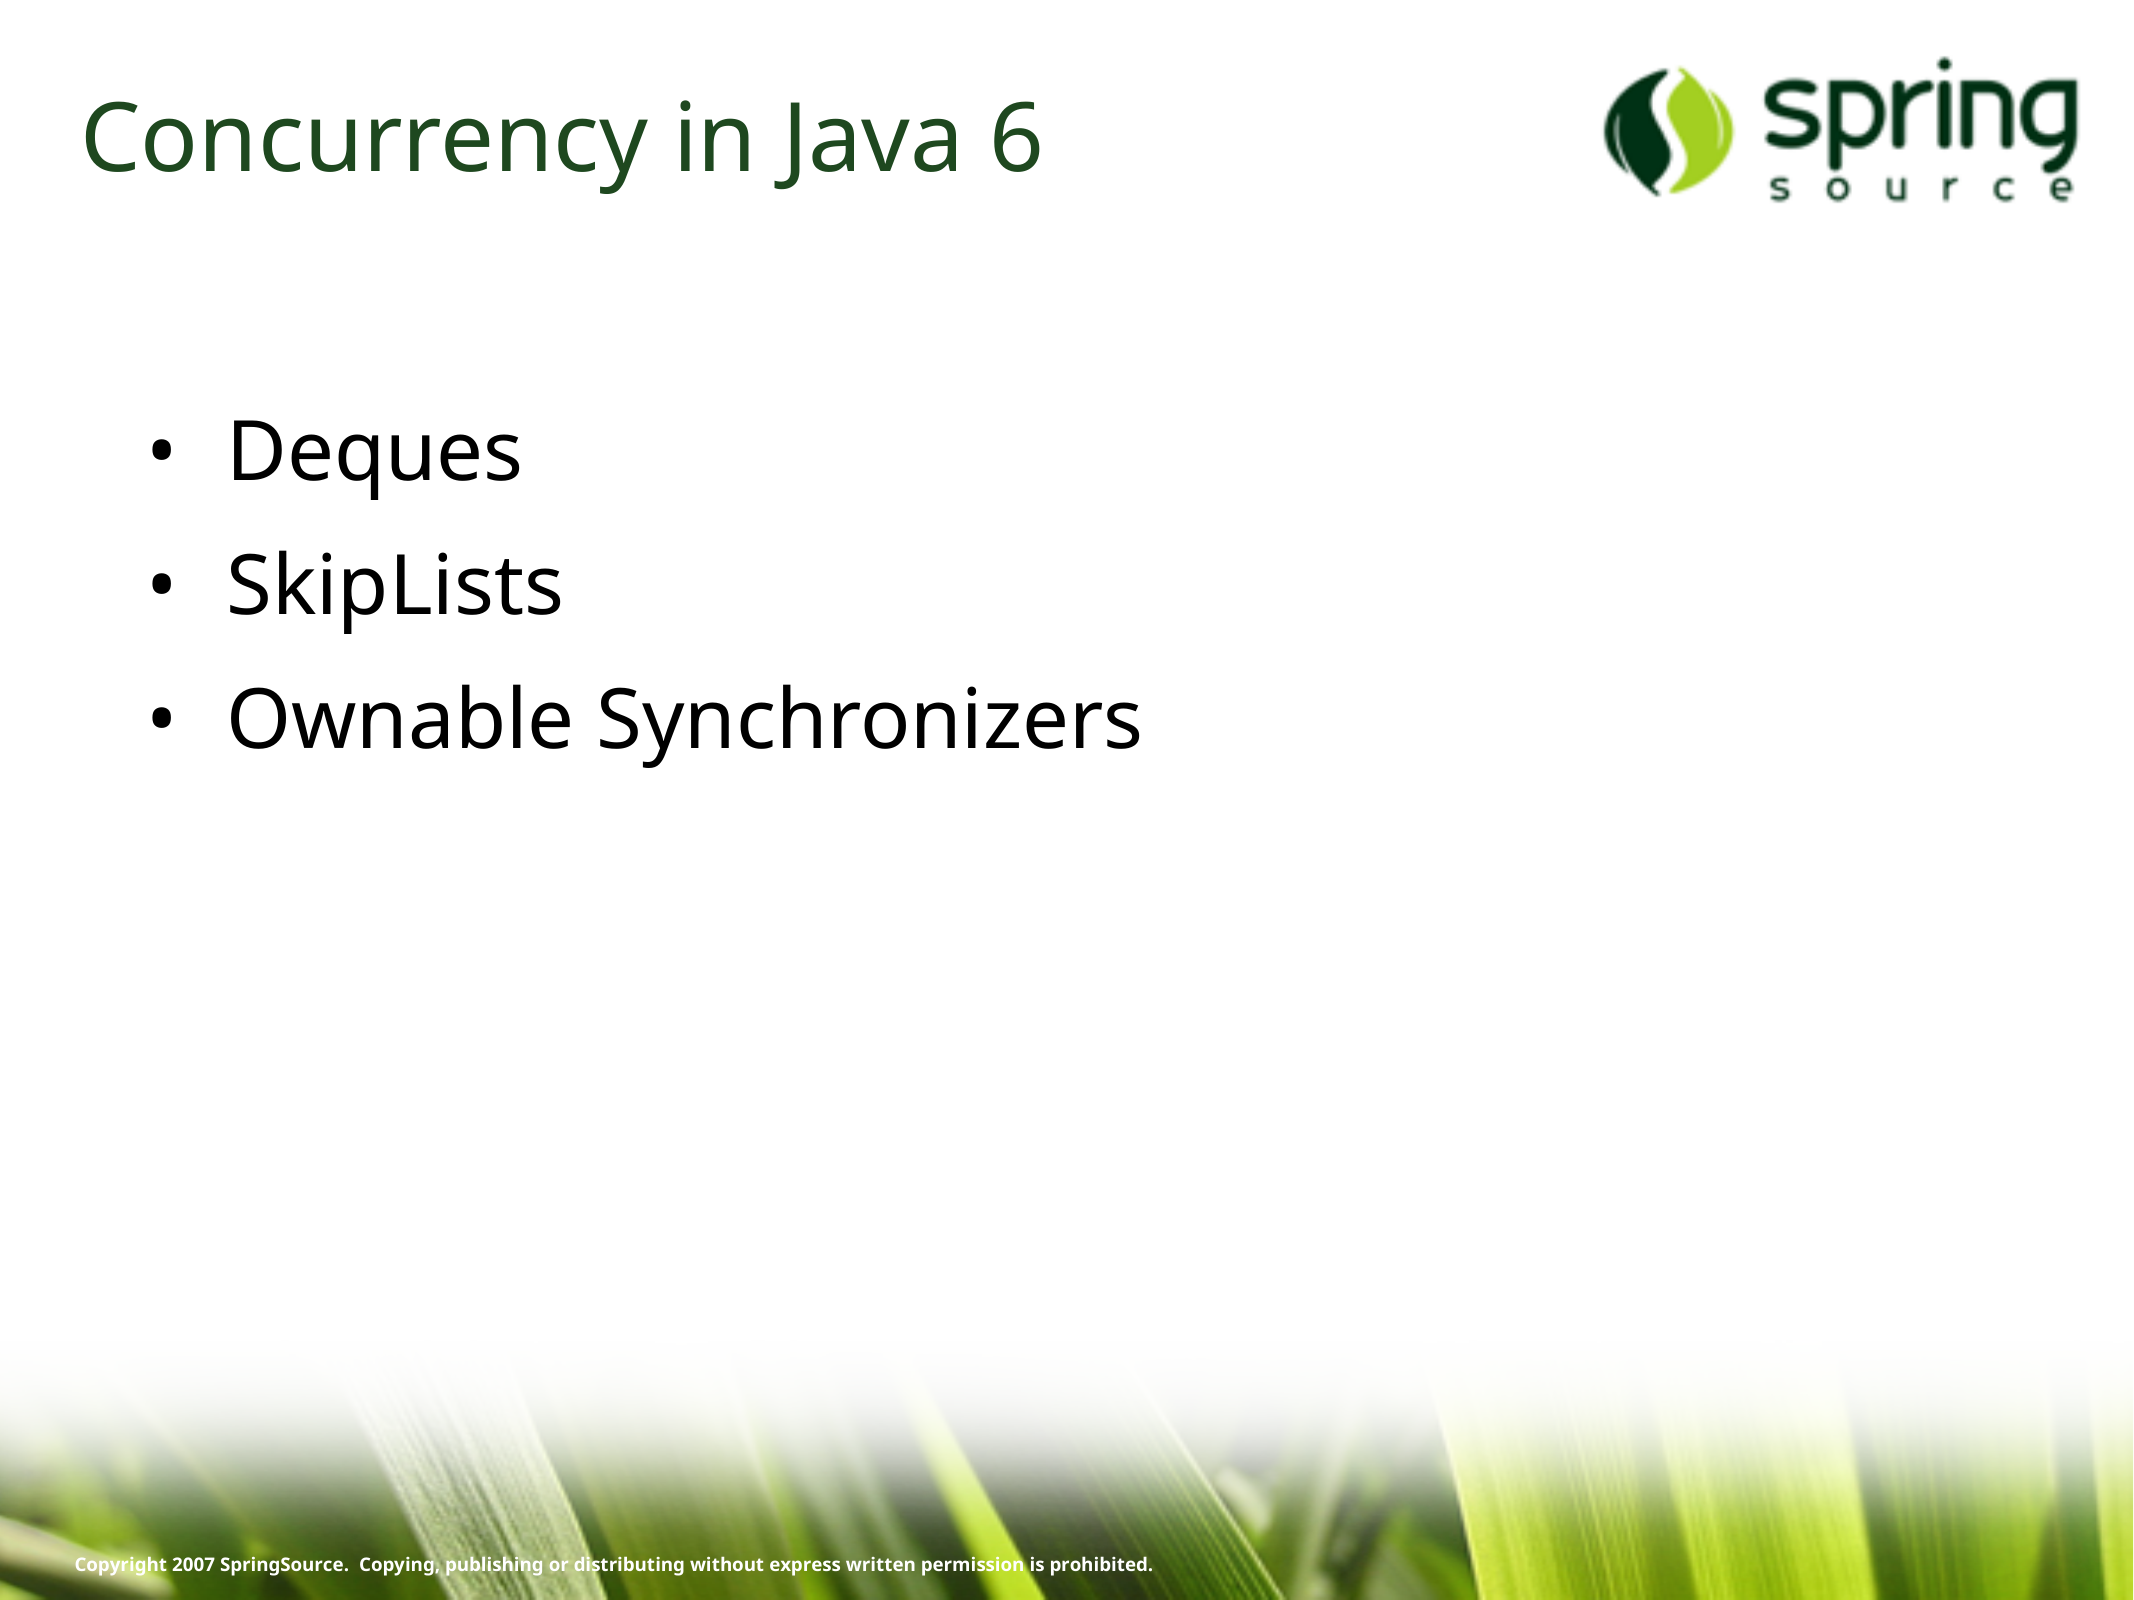

# Concurrency in Java 6
Deques
SkipLists
Ownable Synchronizers